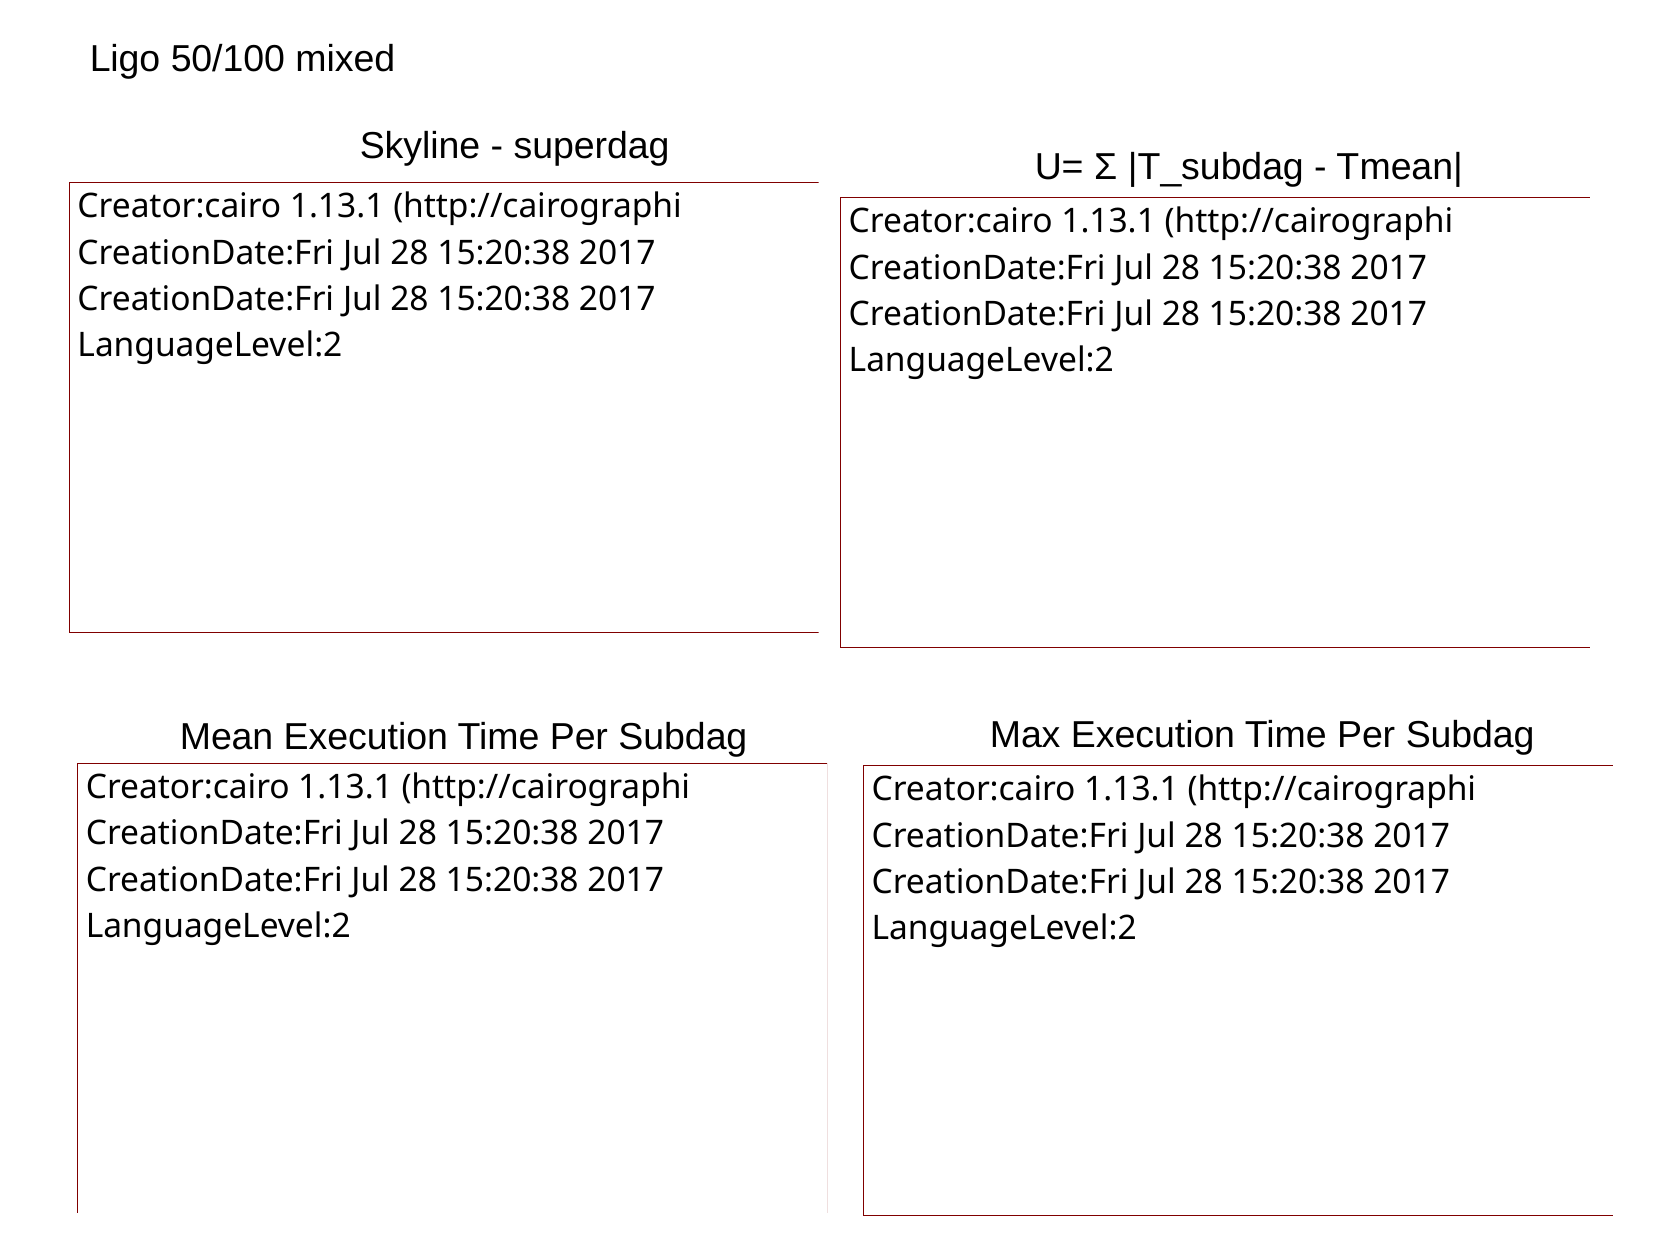

Ligo 50/100 mixed
Skyline - superdag
U= Σ |T_subdag - Tmean|
Max Execution Time Per Subdag
Mean Execution Time Per Subdag